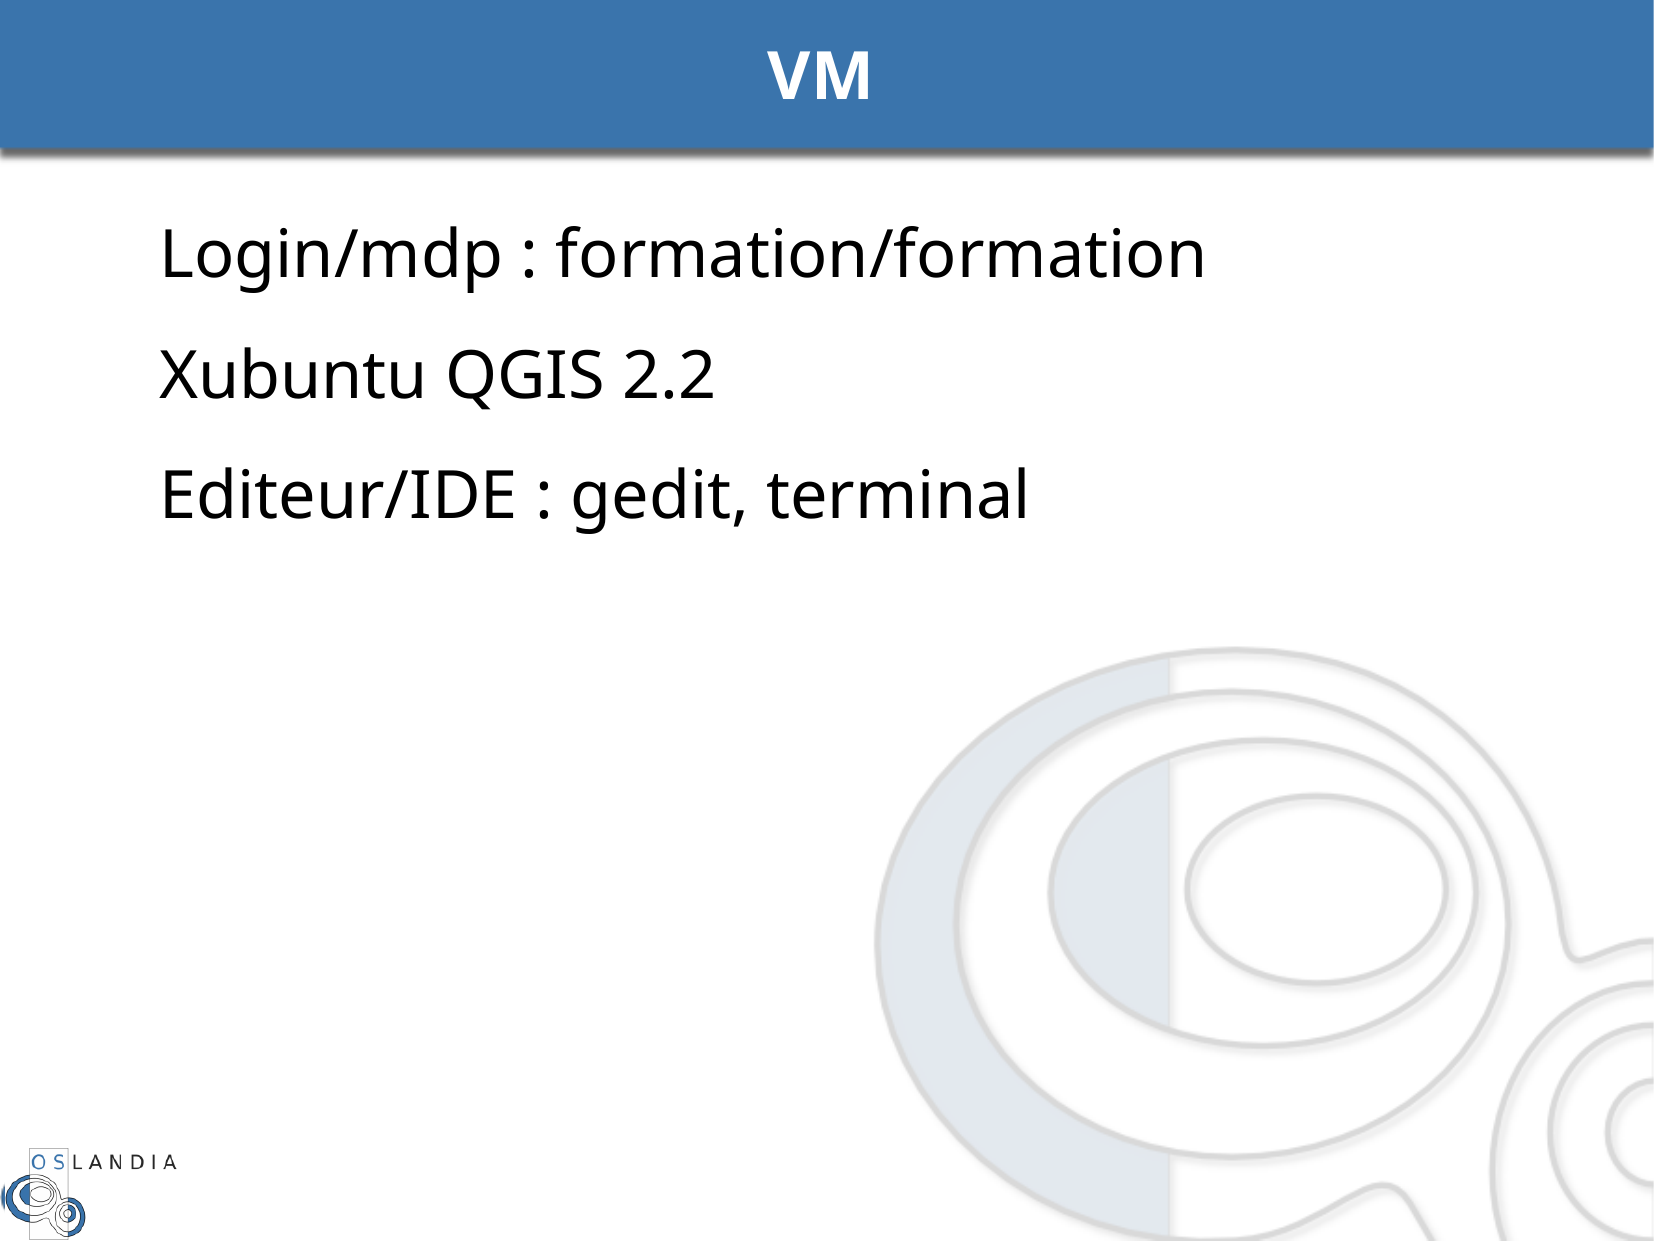

# VM
Login/mdp : formation/formation
Xubuntu QGIS 2.2
Editeur/IDE : gedit, terminal